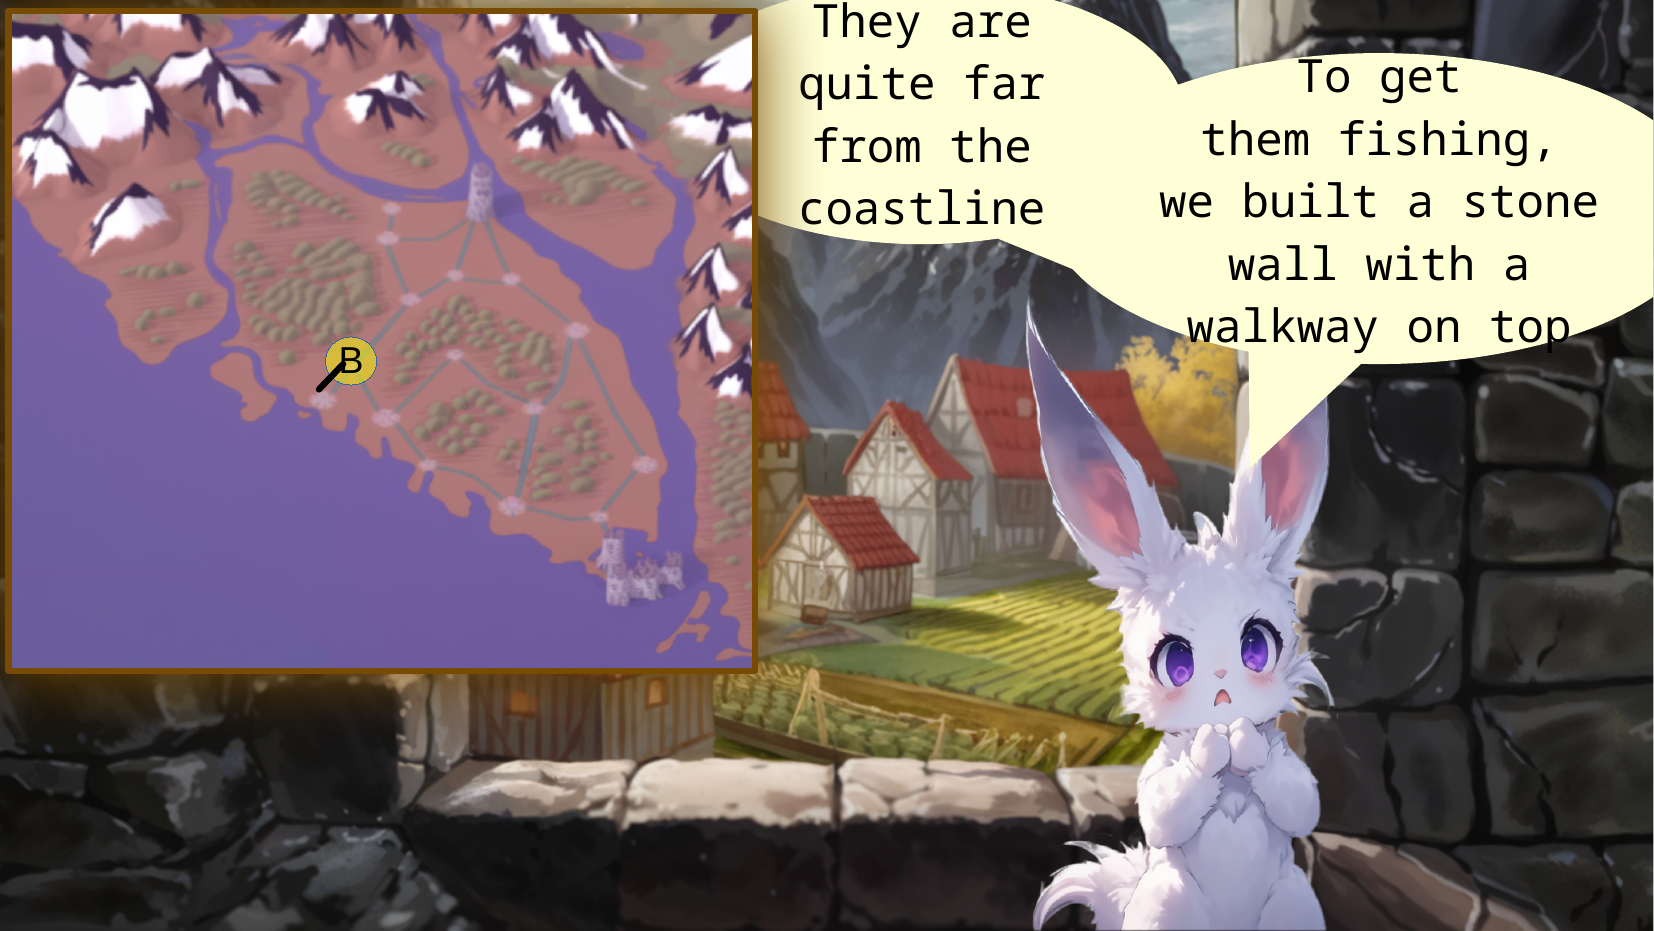

They are quite far from the coastline
To get
them fishing,
we built a stone wall with a walkway on top
B